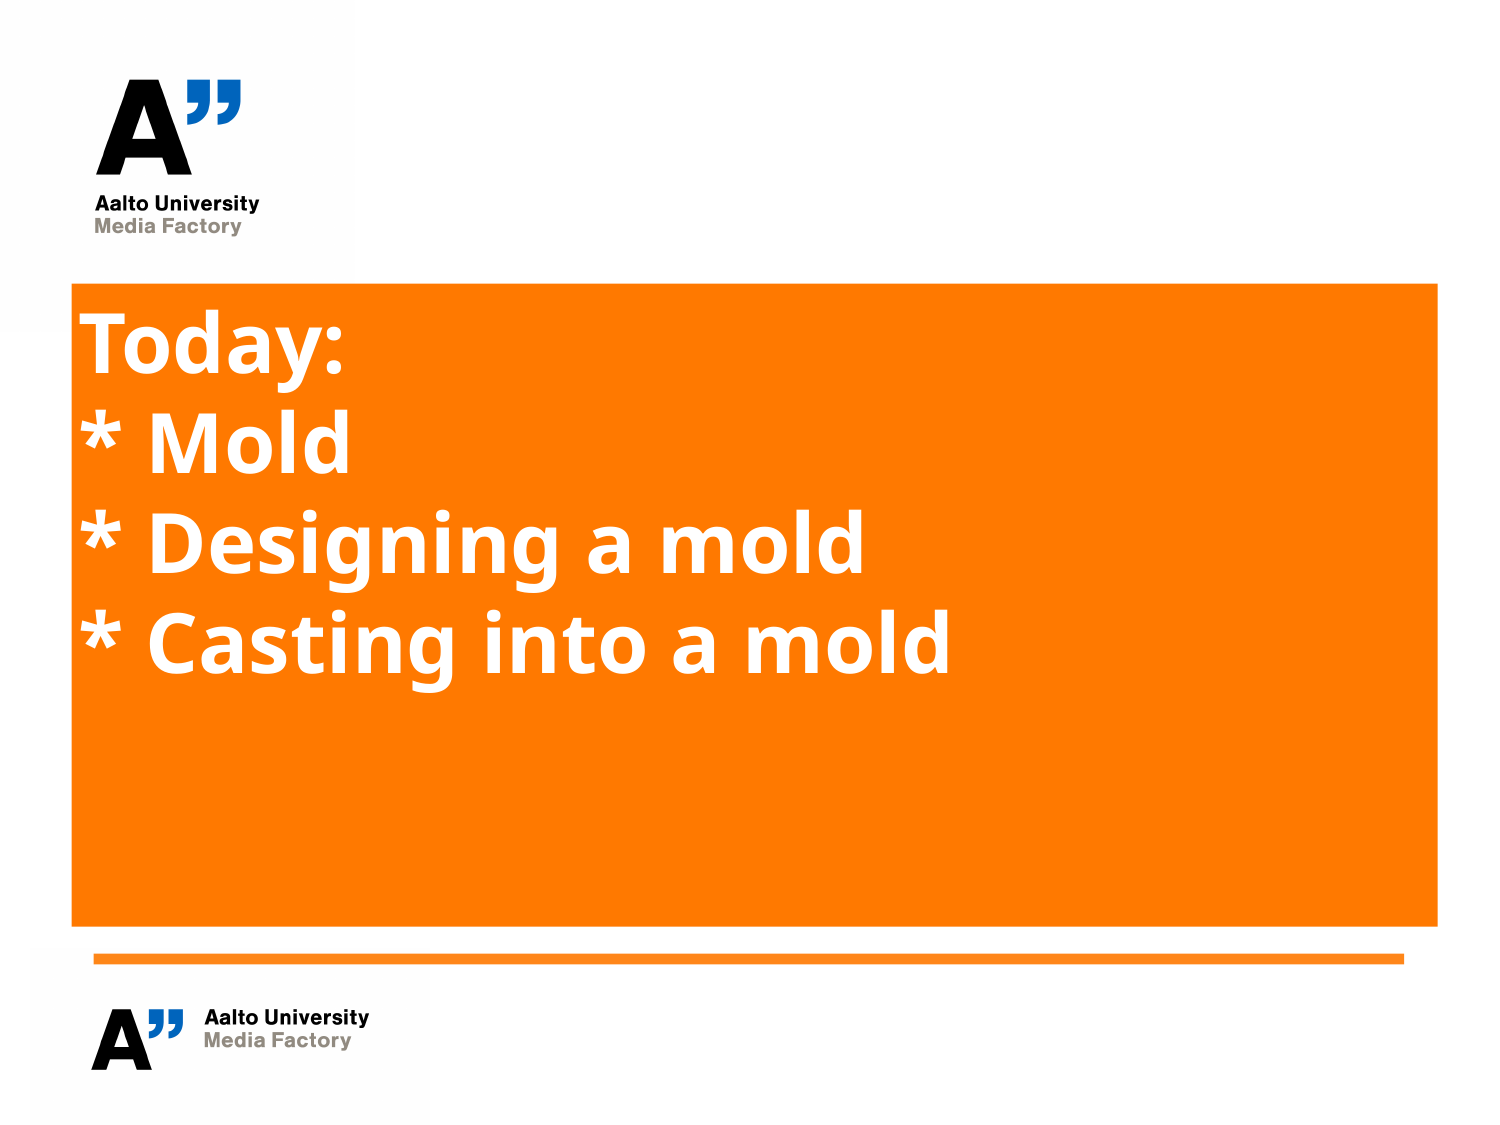

#
Today:
* Mold
* Designing a mold
* Casting into a mold